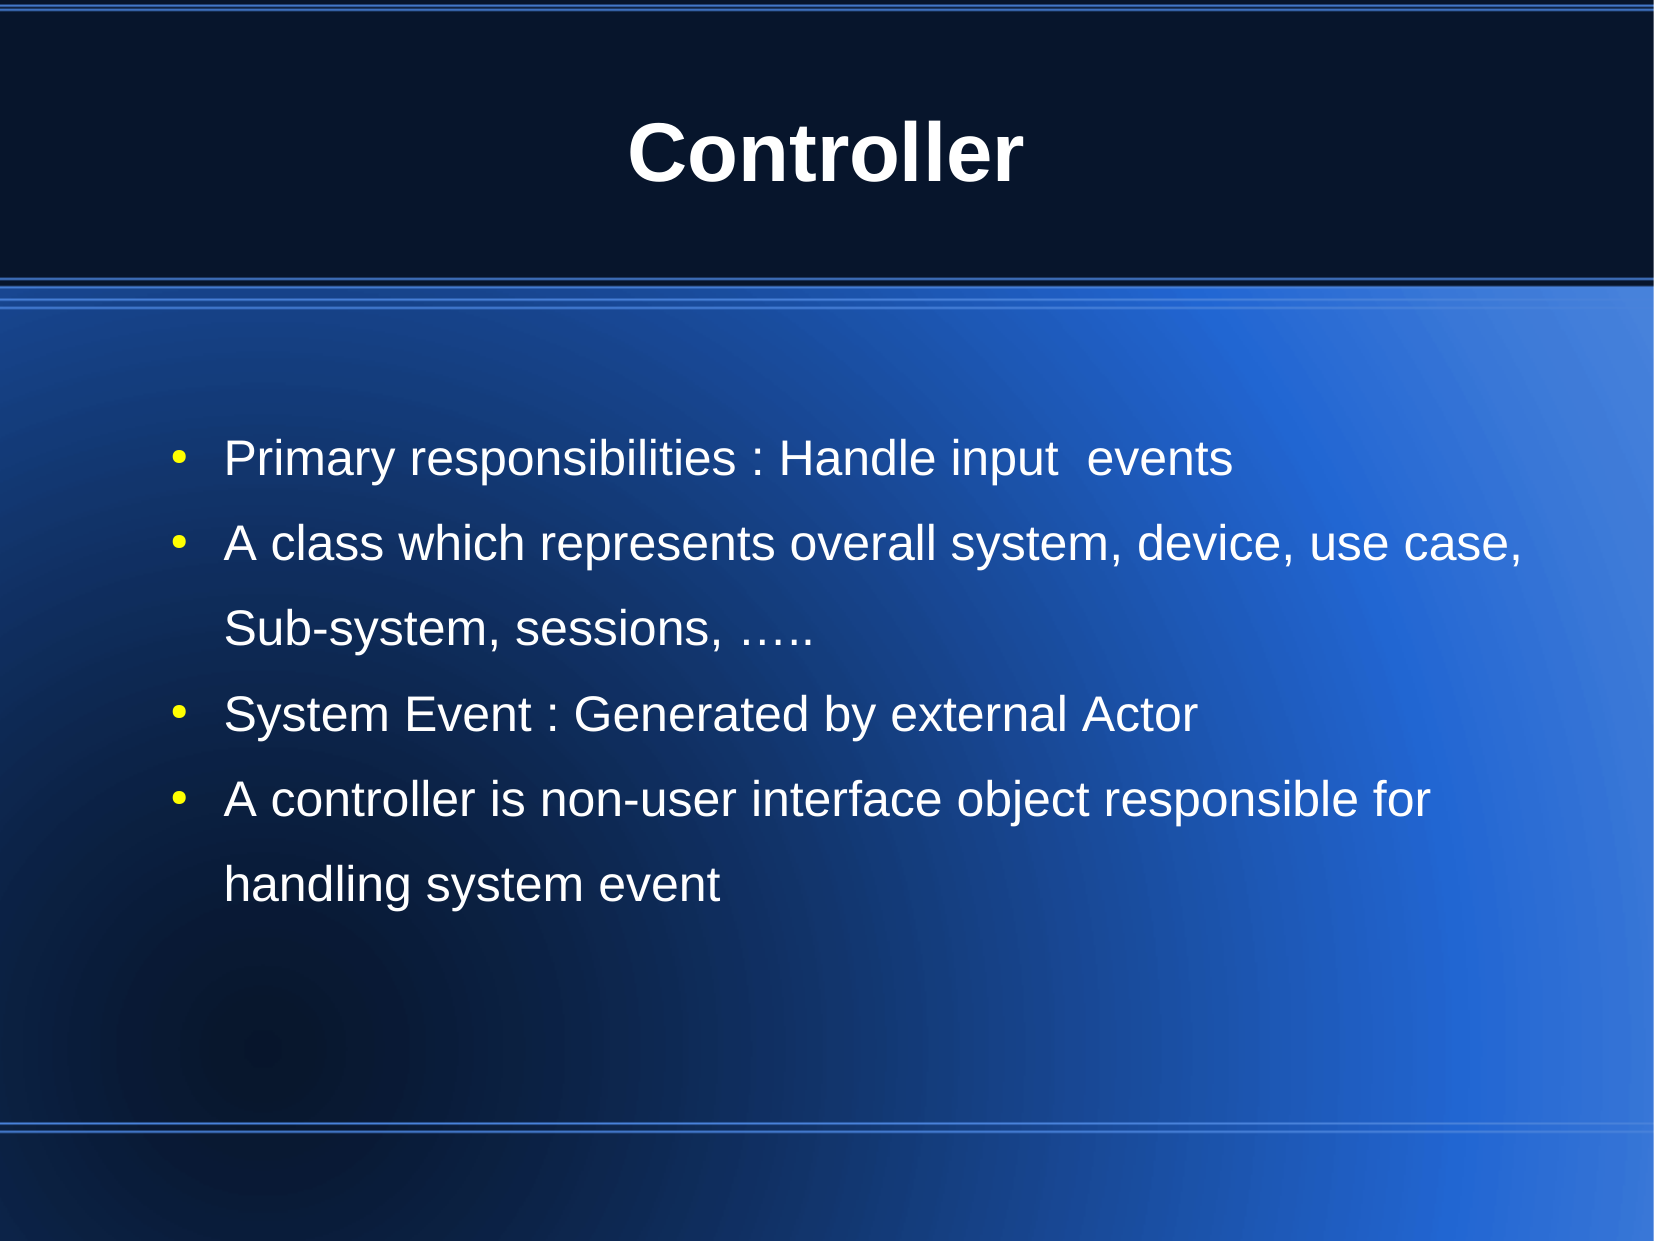

# Controller
Primary responsibilities : Handle input events
A class which represents overall system, device, use case,
Sub-system, sessions, …..
System Event : Generated by external Actor
A controller is non-user interface object responsible for
handling system event